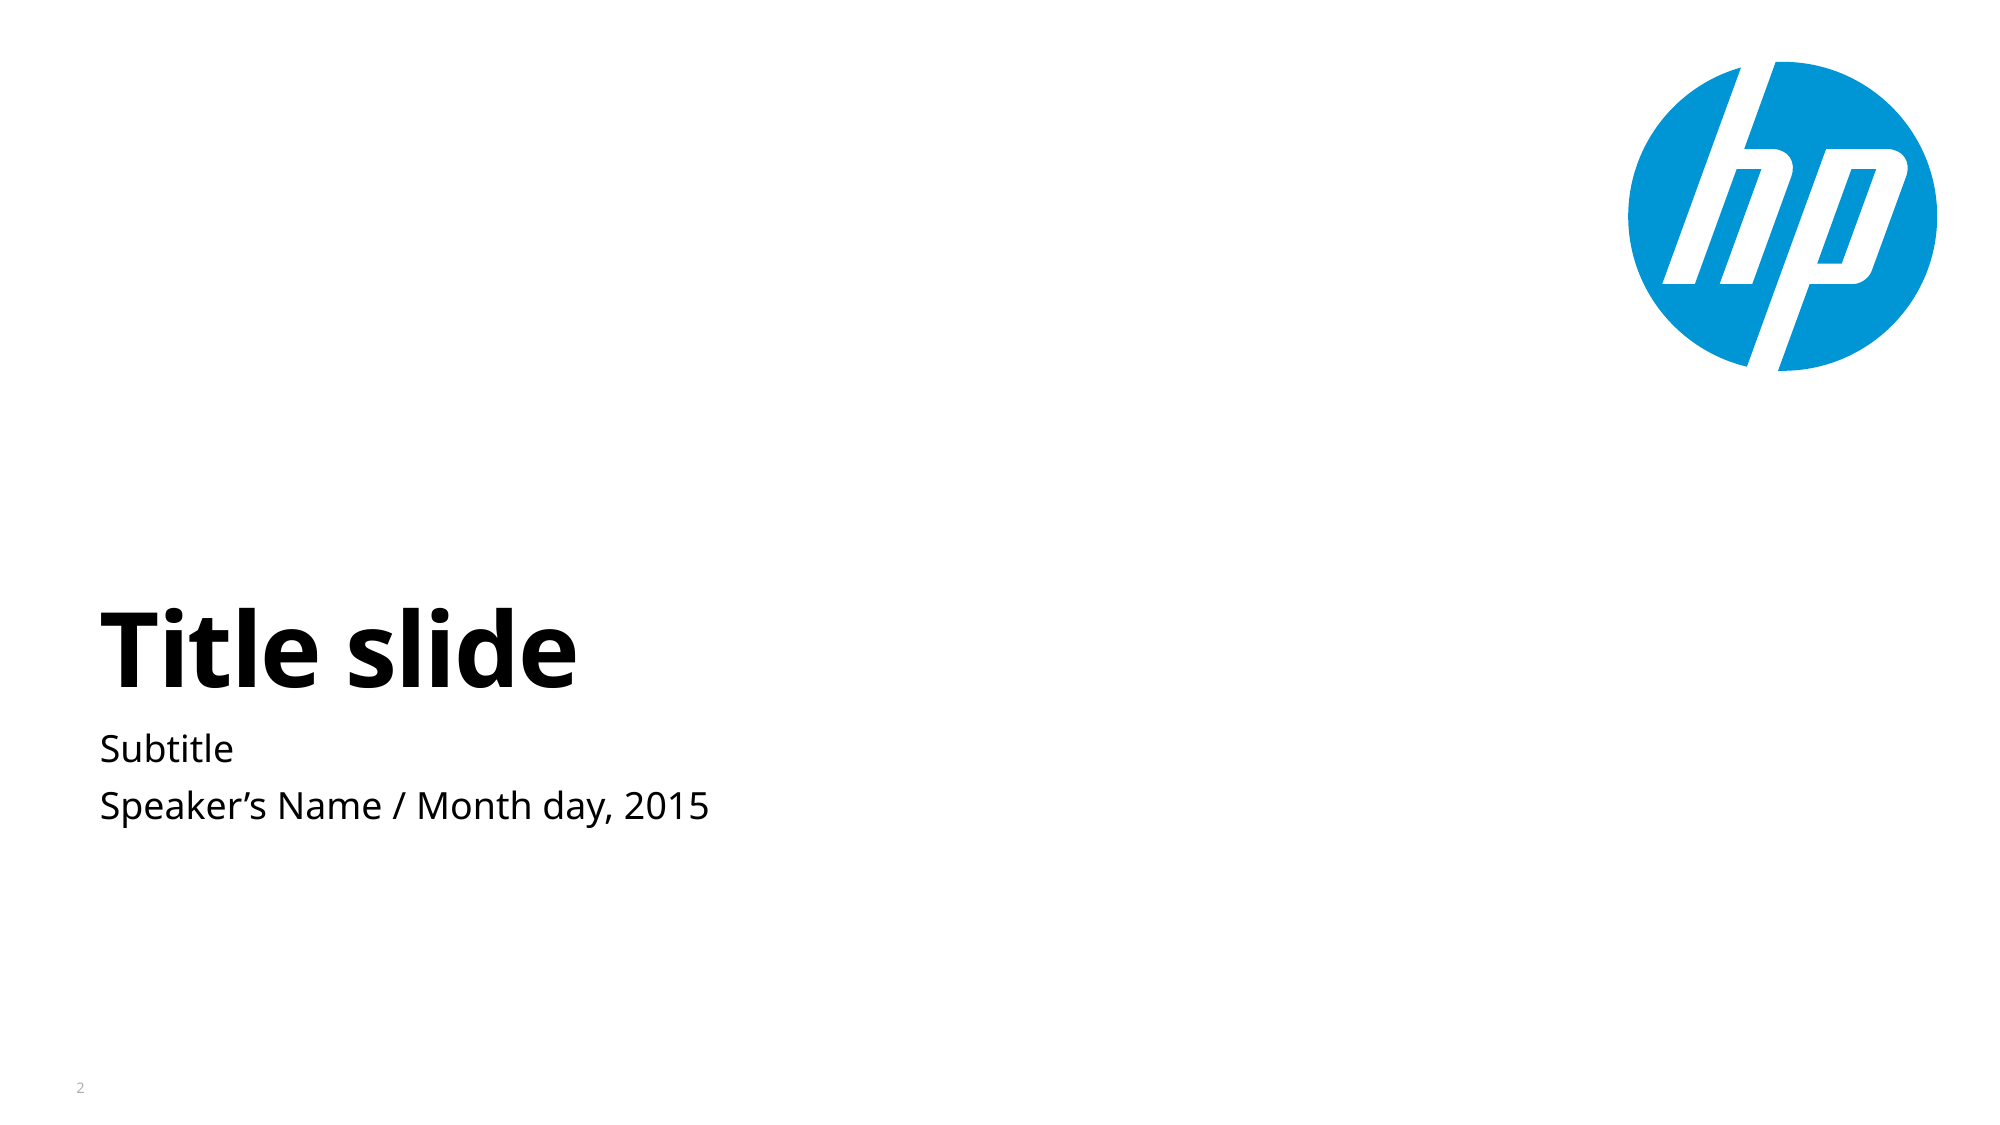

# Title slide
Subtitle
Speaker’s Name / Month day, 2015